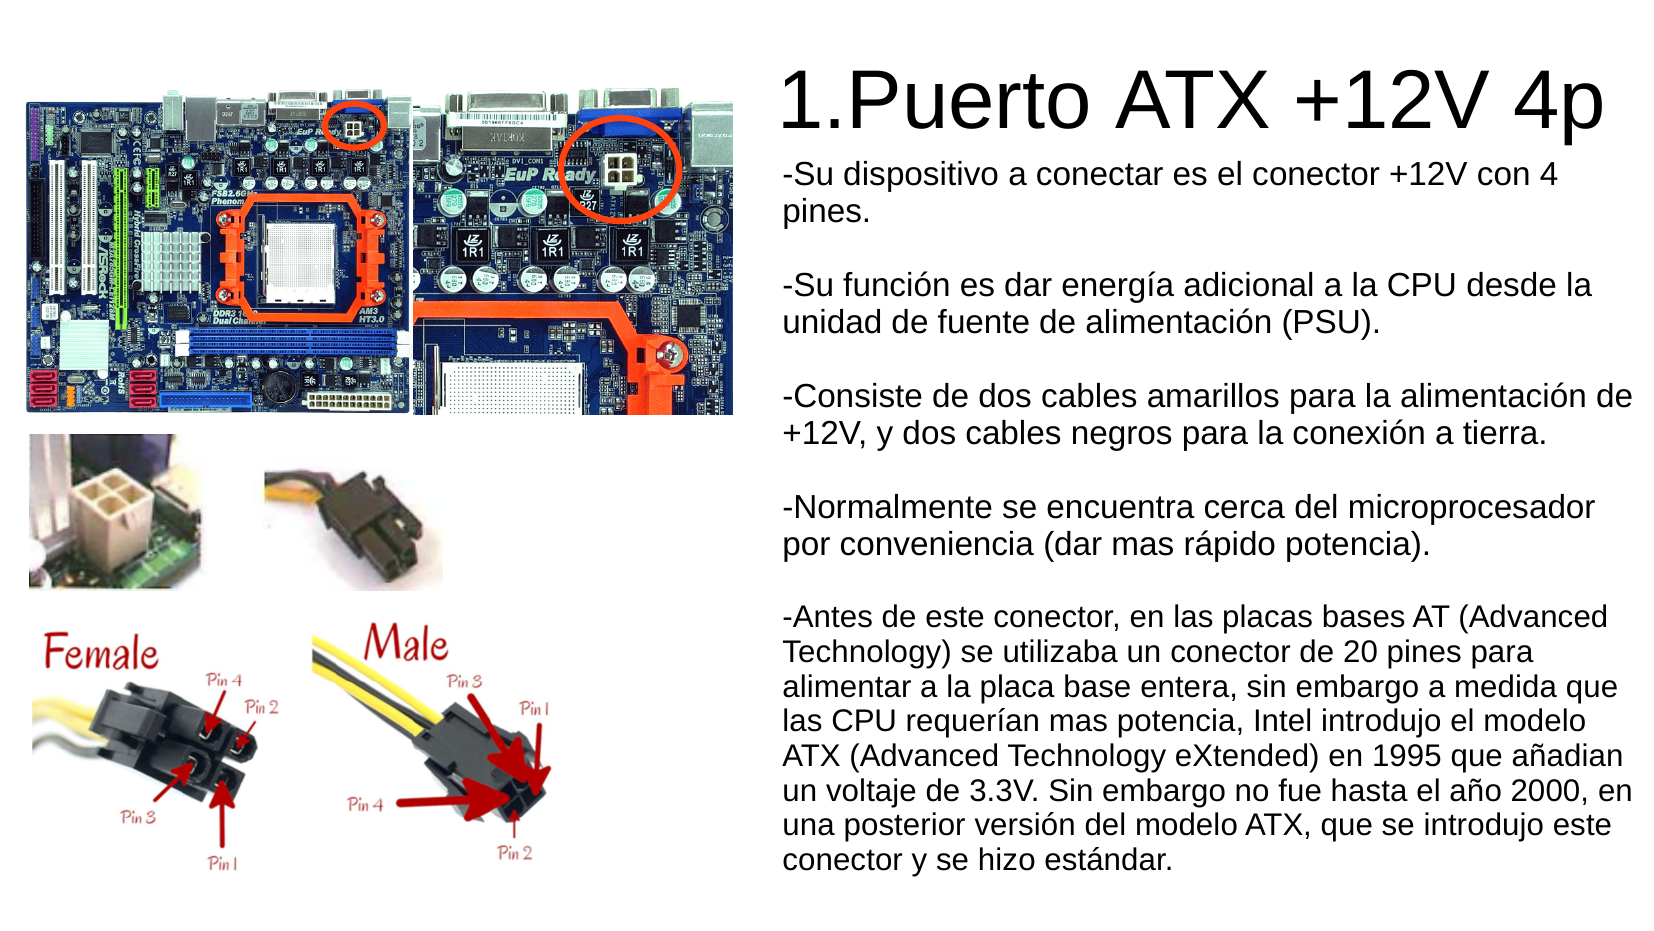

# 1.Puerto ATX +12V 4p
-Su dispositivo a conectar es el conector +12V con 4 pines.
-Su función es dar energía adicional a la CPU desde la unidad de fuente de alimentación (PSU).
-Consiste de dos cables amarillos para la alimentación de +12V, y dos cables negros para la conexión a tierra.
-Normalmente se encuentra cerca del microprocesador por conveniencia (dar mas rápido potencia).
-Antes de este conector, en las placas bases AT (Advanced Technology) se utilizaba un conector de 20 pines para alimentar a la placa base entera, sin embargo a medida que las CPU requerían mas potencia, Intel introdujo el modelo ATX (Advanced Technology eXtended) en 1995 que añadian un voltaje de 3.3V. Sin embargo no fue hasta el año 2000, en una posterior versión del modelo ATX, que se introdujo este conector y se hizo estándar.